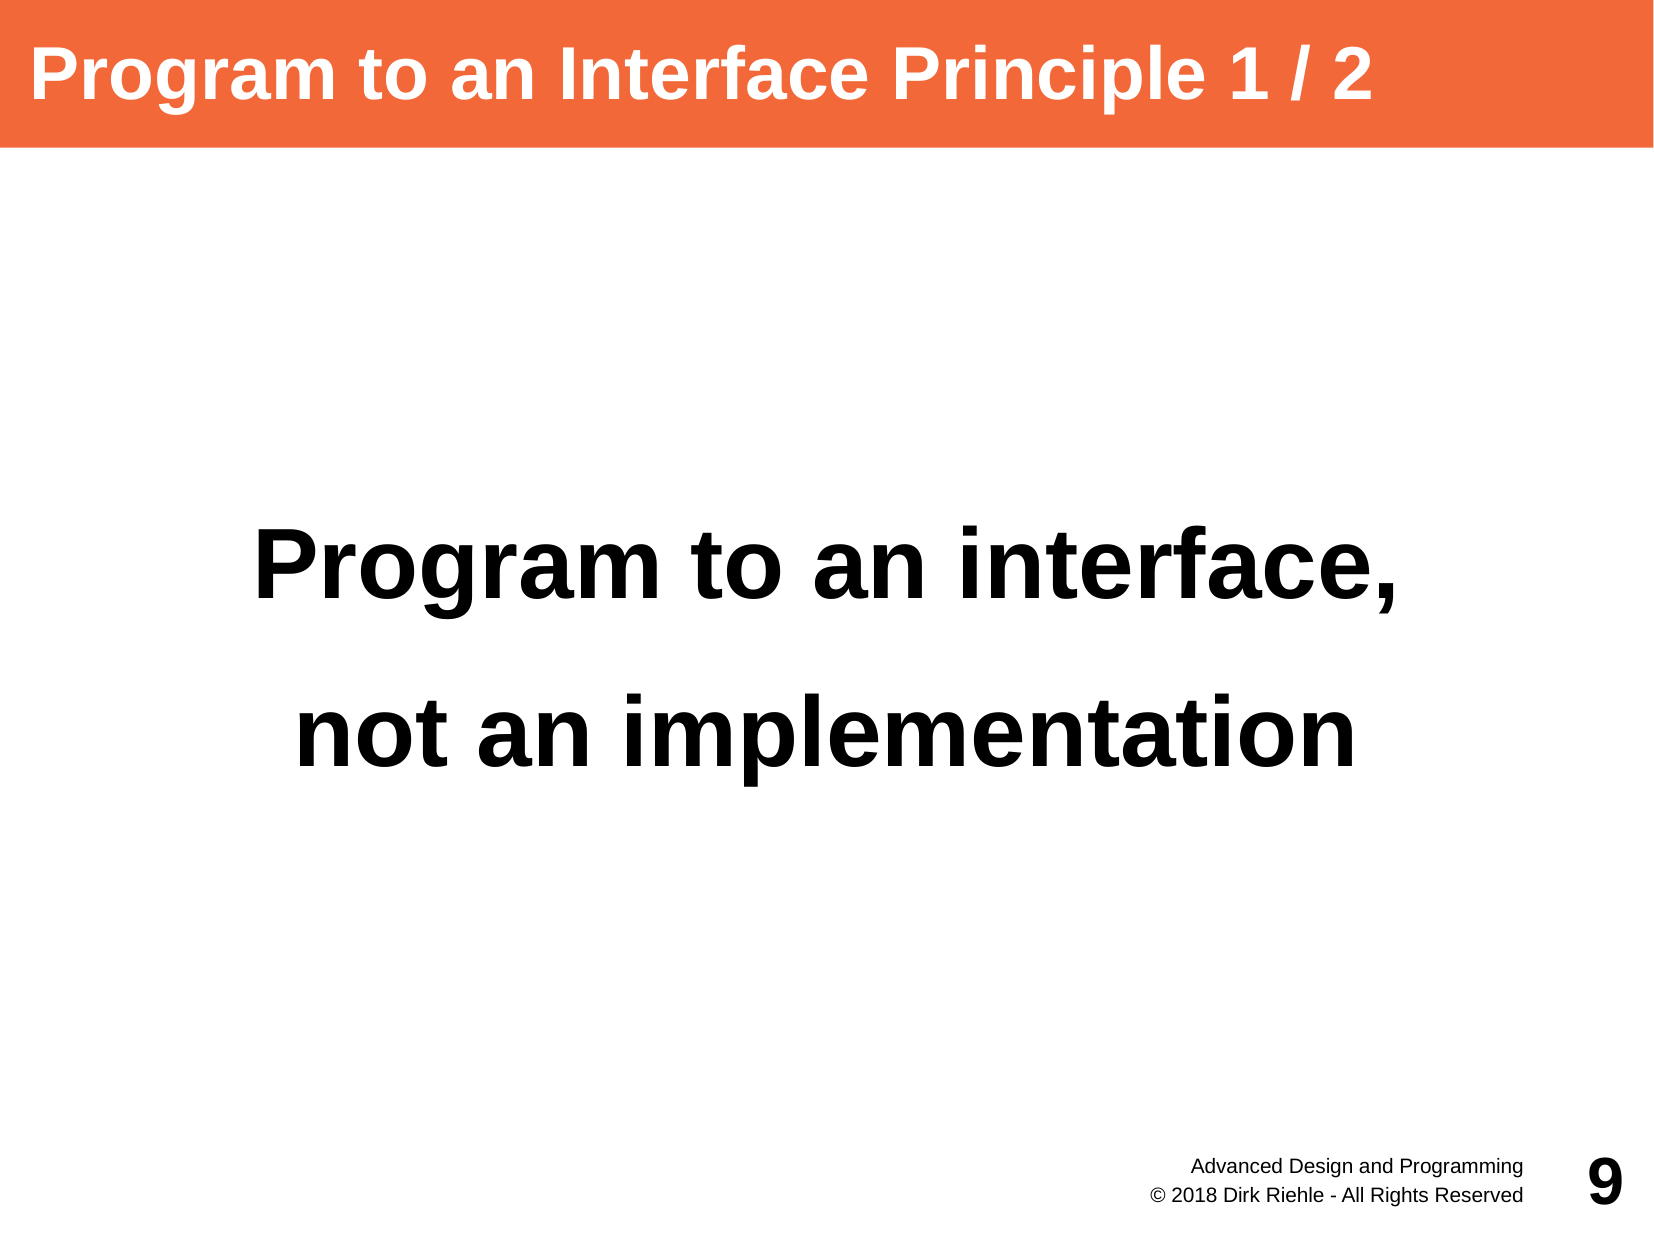

# Program to an Interface Principle 1 / 2
Program to an interface,
not an implementation
Advanced Design and Programming
9
© 2018 Dirk Riehle - All Rights Reserved